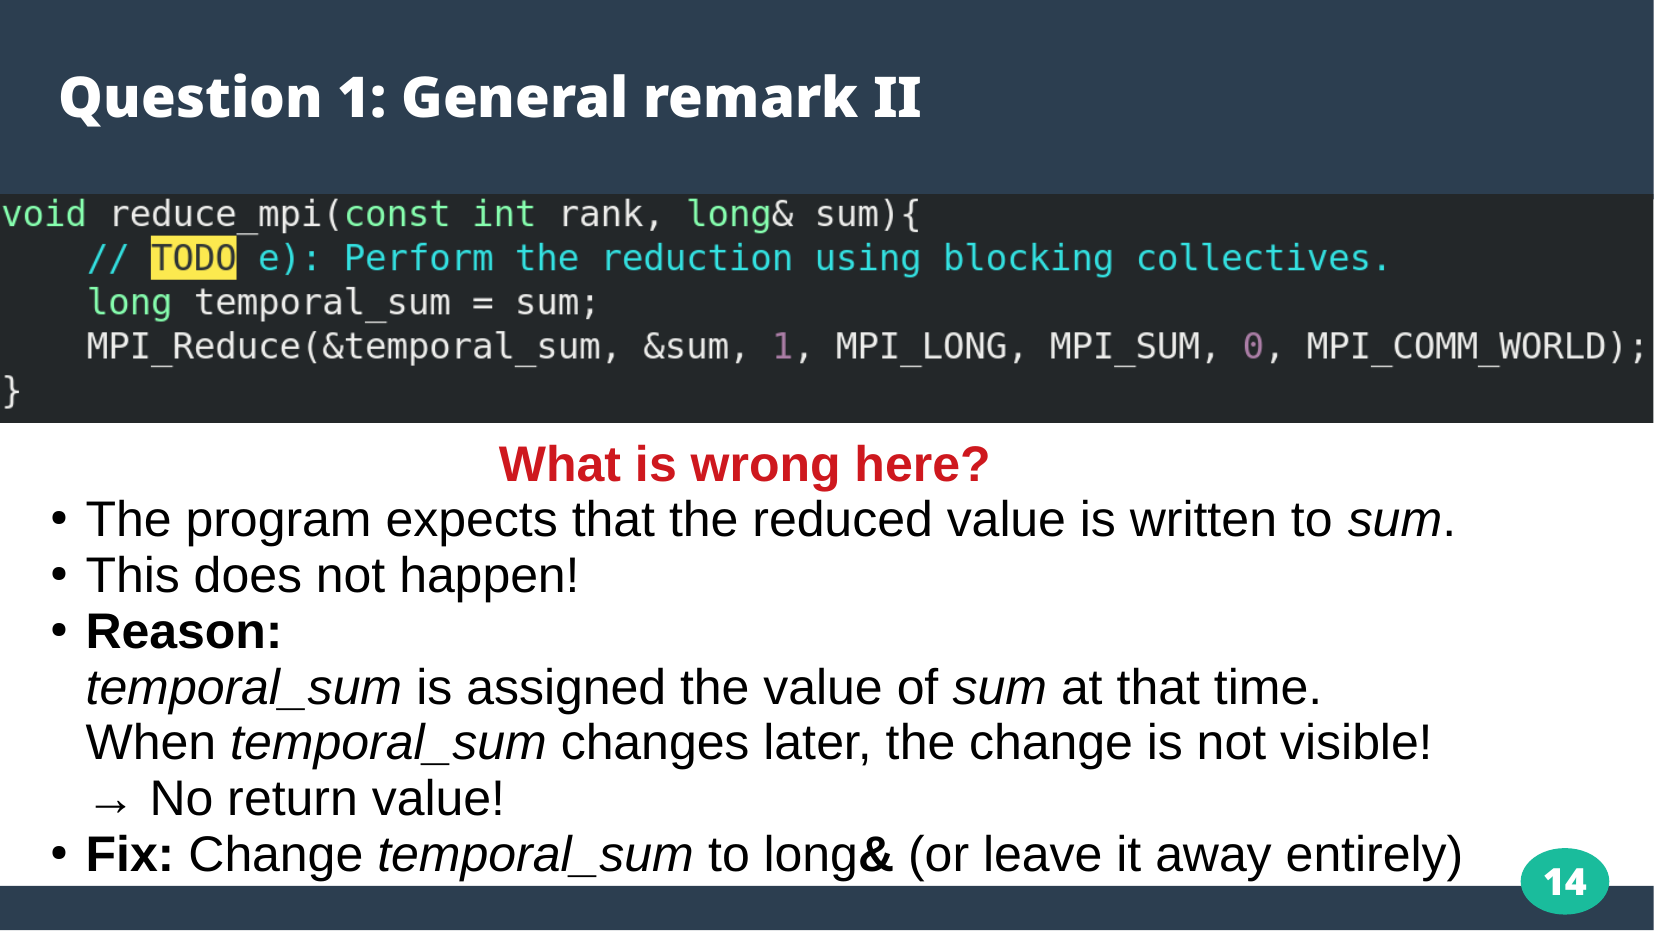

# Question 1: General remark II
What is wrong here?
The program expects that the reduced value is written to sum.
This does not happen!
Reason:
temporal_sum is assigned the value of sum at that time.
When temporal_sum changes later, the change is not visible!
→ No return value!
Fix: Change temporal_sum to long& (or leave it away entirely)
14